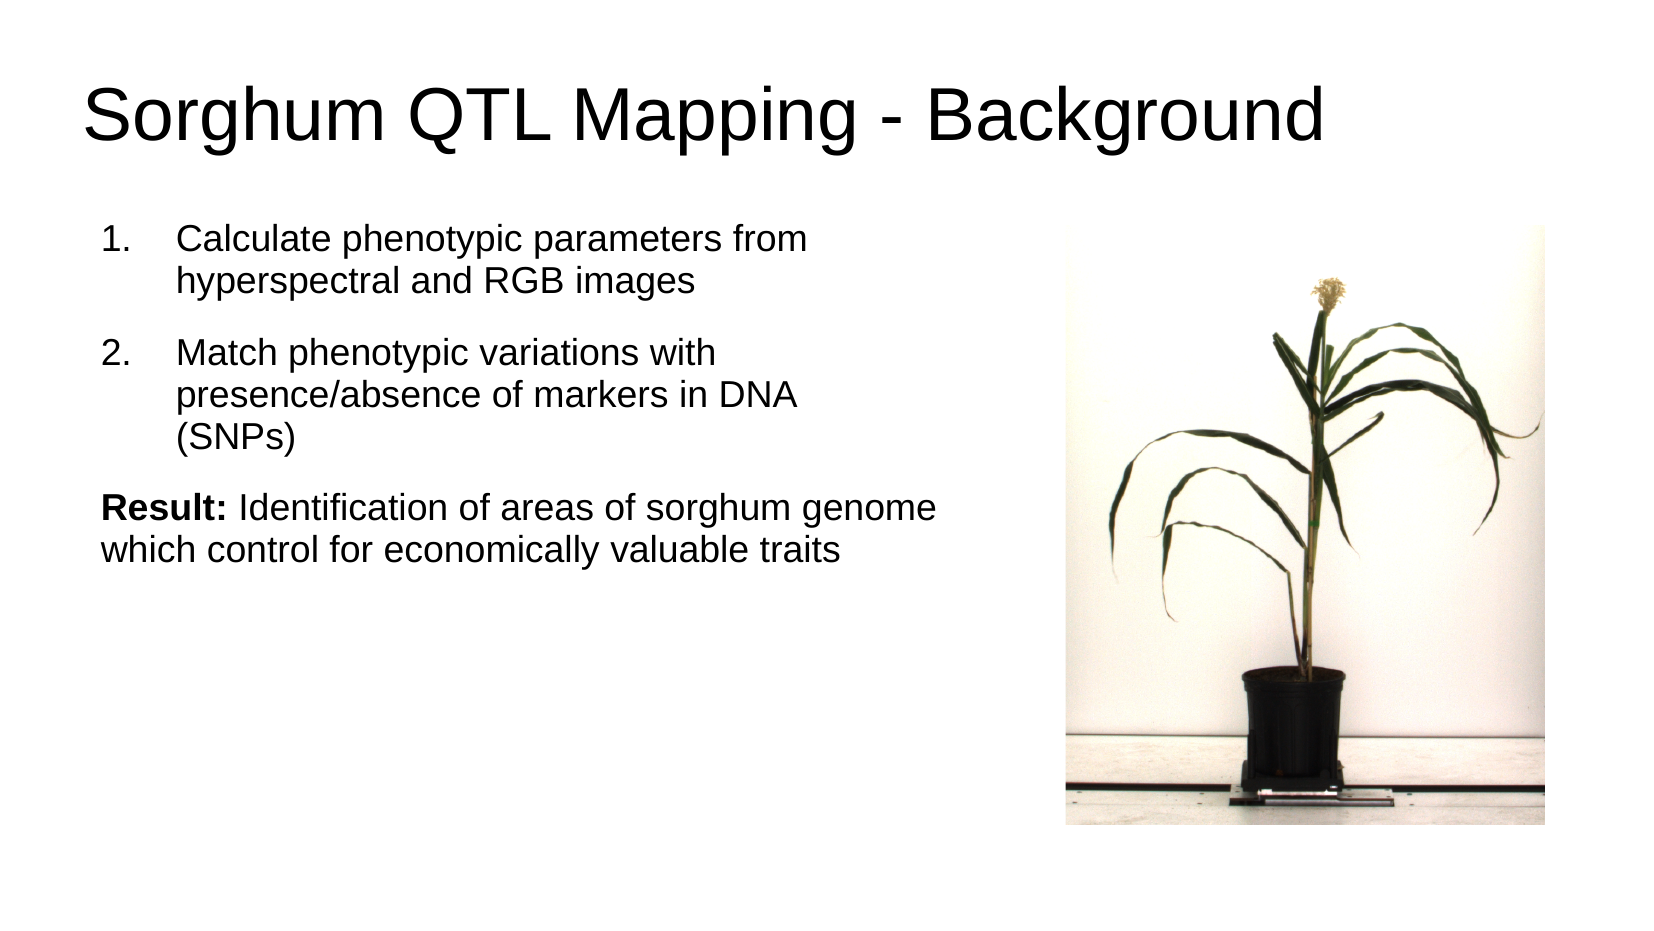

# Sorghum QTL Mapping - Background
1.	Calculate phenotypic parameters from 				hyperspectral and RGB images
2.	Match phenotypic variations with 					presence/absence of markers in DNA 				(SNPs)
Result: Identification of areas of sorghum genome which control for economically valuable traits